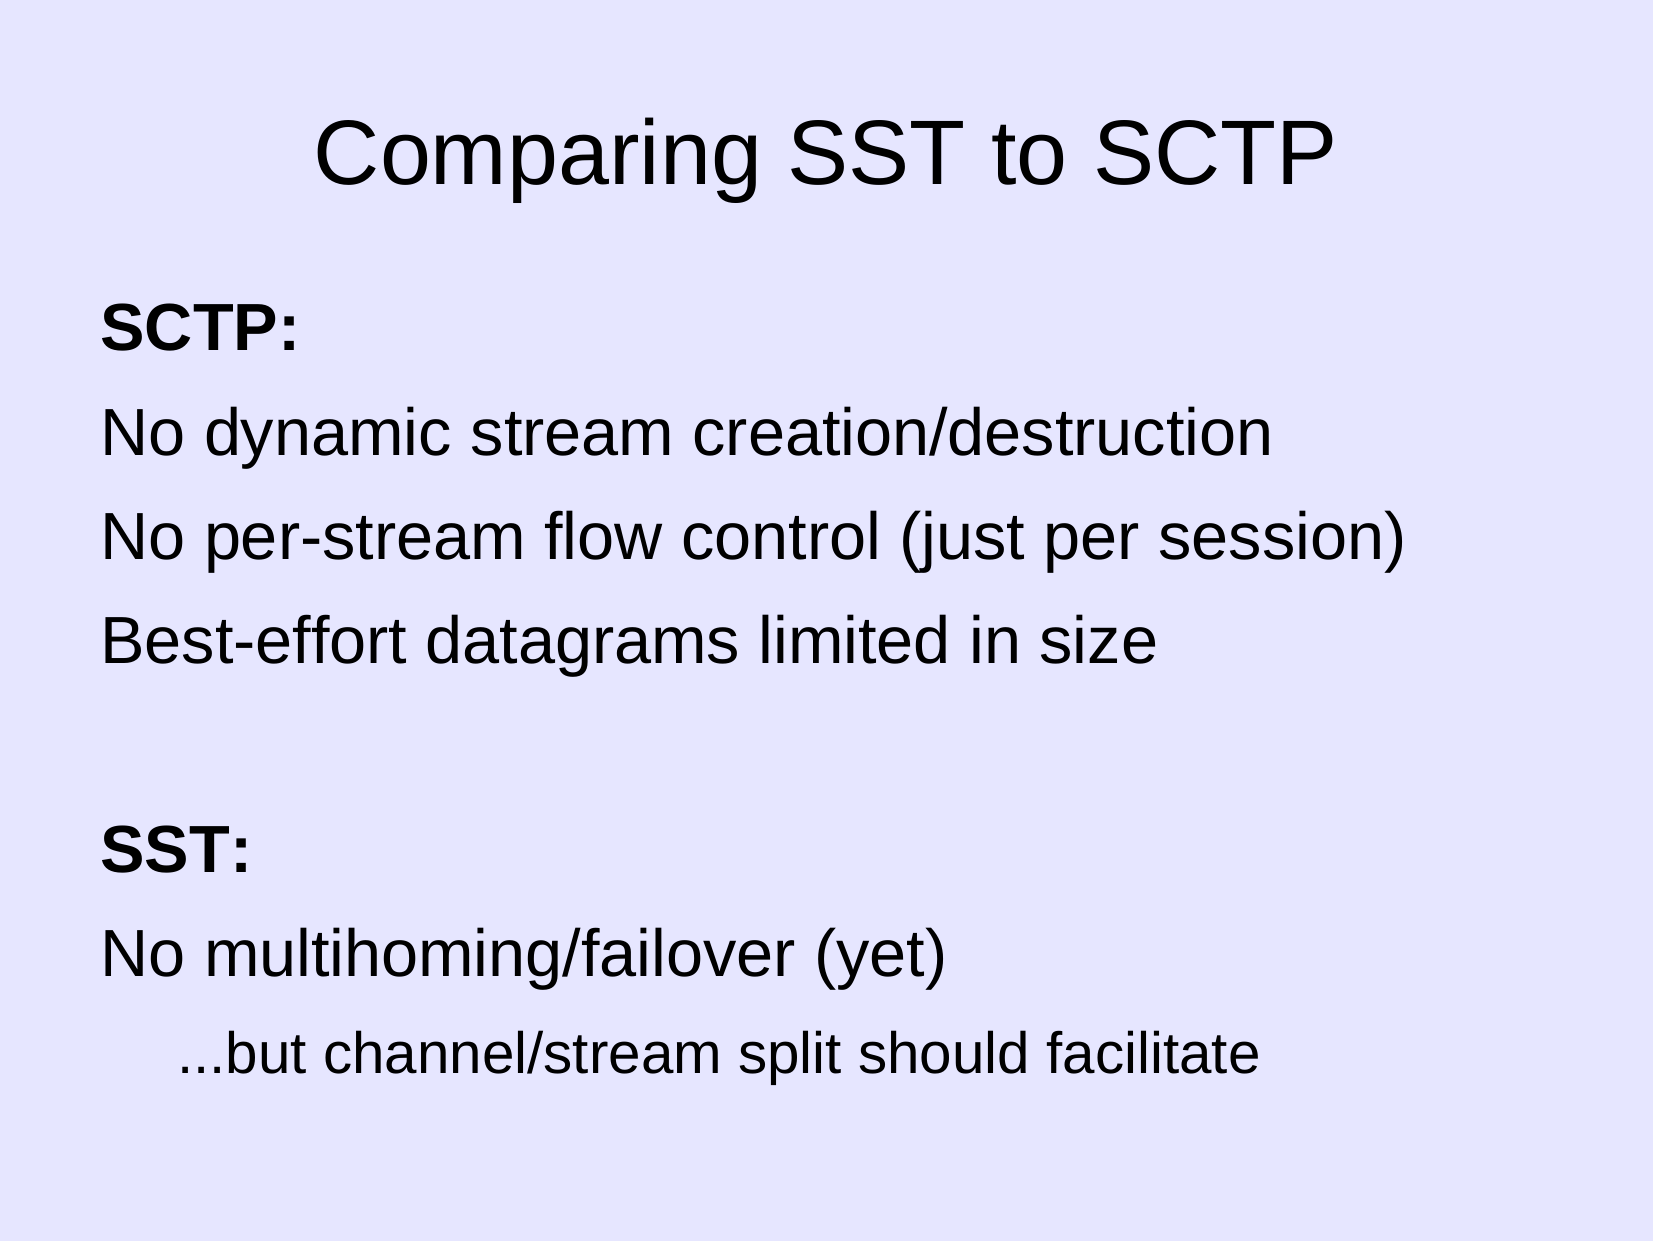

# Comparing SST to SCTP
SCTP:
No dynamic stream creation/destruction
No per-stream flow control (just per session)
Best-effort datagrams limited in size
SST:
No multihoming/failover (yet)
...but channel/stream split should facilitate